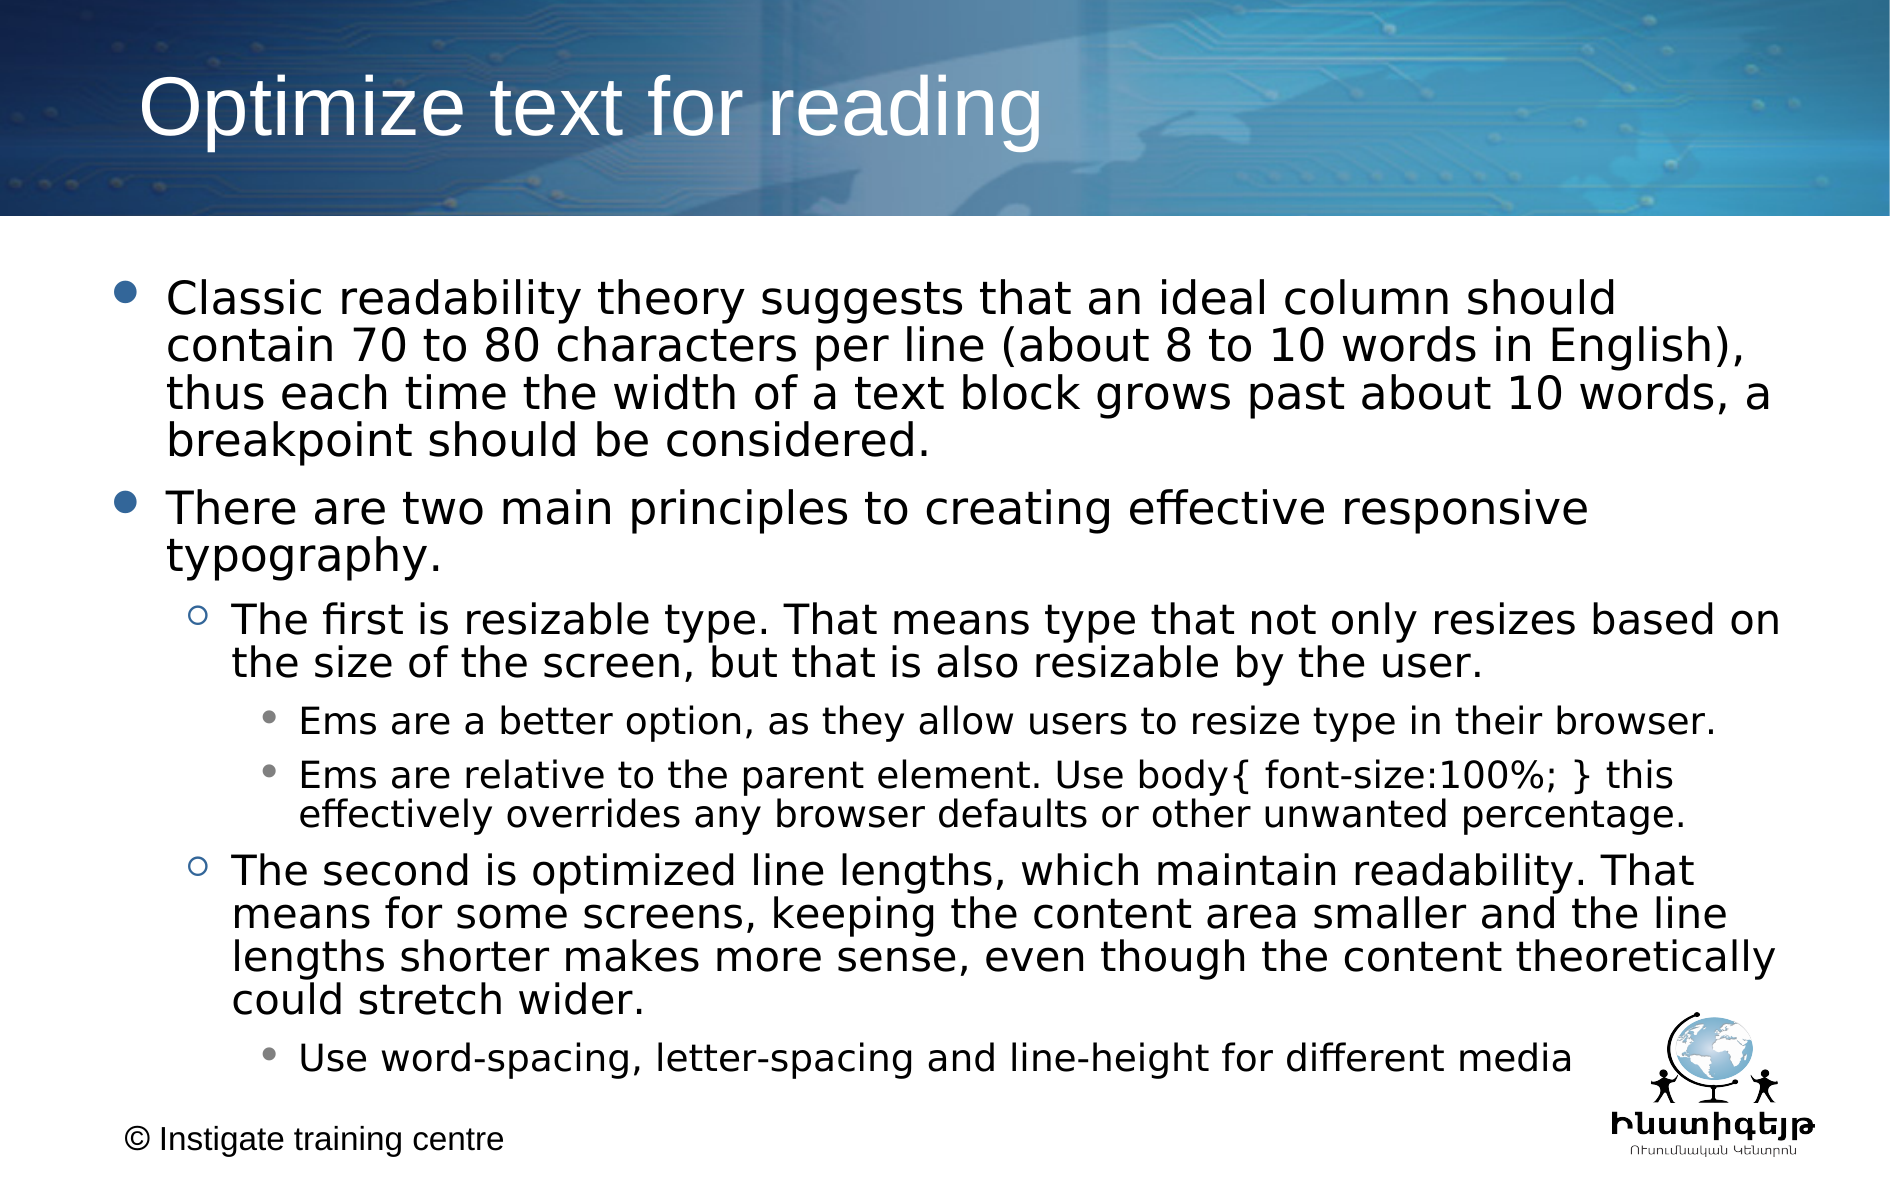

Optimize text for reading
# Classic readability theory suggests that an ideal column should contain 70 to 80 characters per line (about 8 to 10 words in English), thus each time the width of a text block grows past about 10 words, a breakpoint should be considered.
There are two main principles to creating effective responsive typography.
The first is resizable type. That means type that not only resizes based on the size of the screen, but that is also resizable by the user.
Ems are a better option, as they allow users to resize type in their browser.
Ems are relative to the parent element. Use body{ font-size:100%; } this effectively overrides any browser defaults or other unwanted percentage.
The second is optimized line lengths, which maintain readability. That means for some screens, keeping the content area smaller and the line lengths shorter makes more sense, even though the content theoretically could stretch wider.
Use word-spacing, letter-spacing and line-height for different media